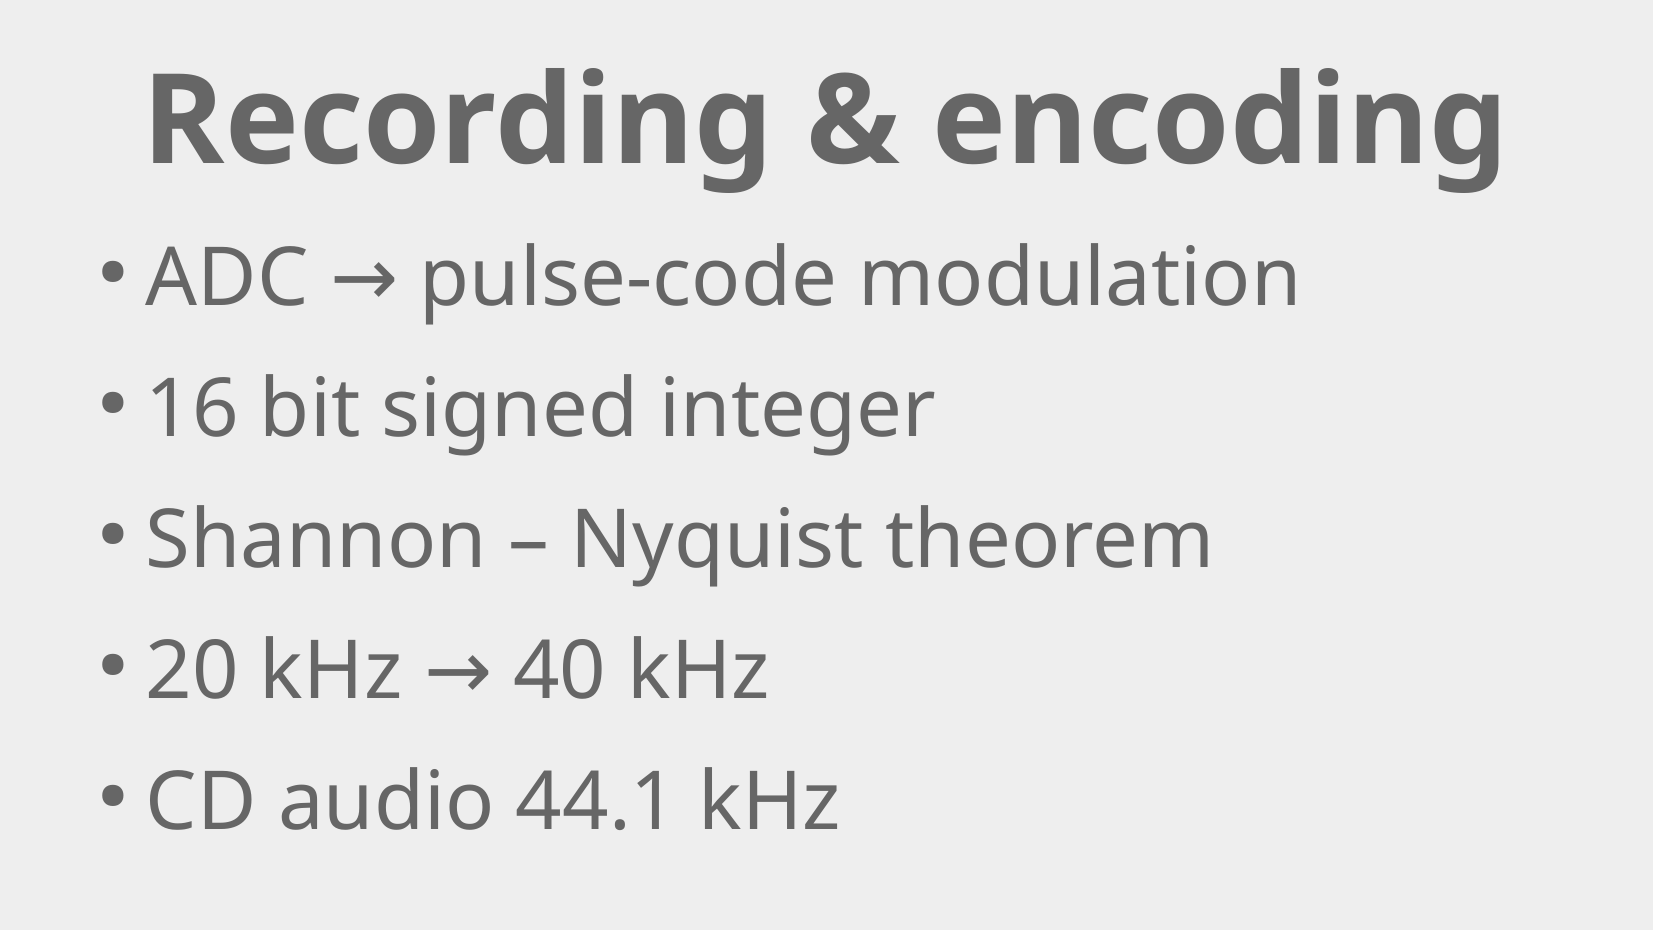

# Recording & encoding
ADC → pulse-code modulation
16 bit signed integer
Shannon – Nyquist theorem
20 kHz → 40 kHz
CD audio 44.1 kHz